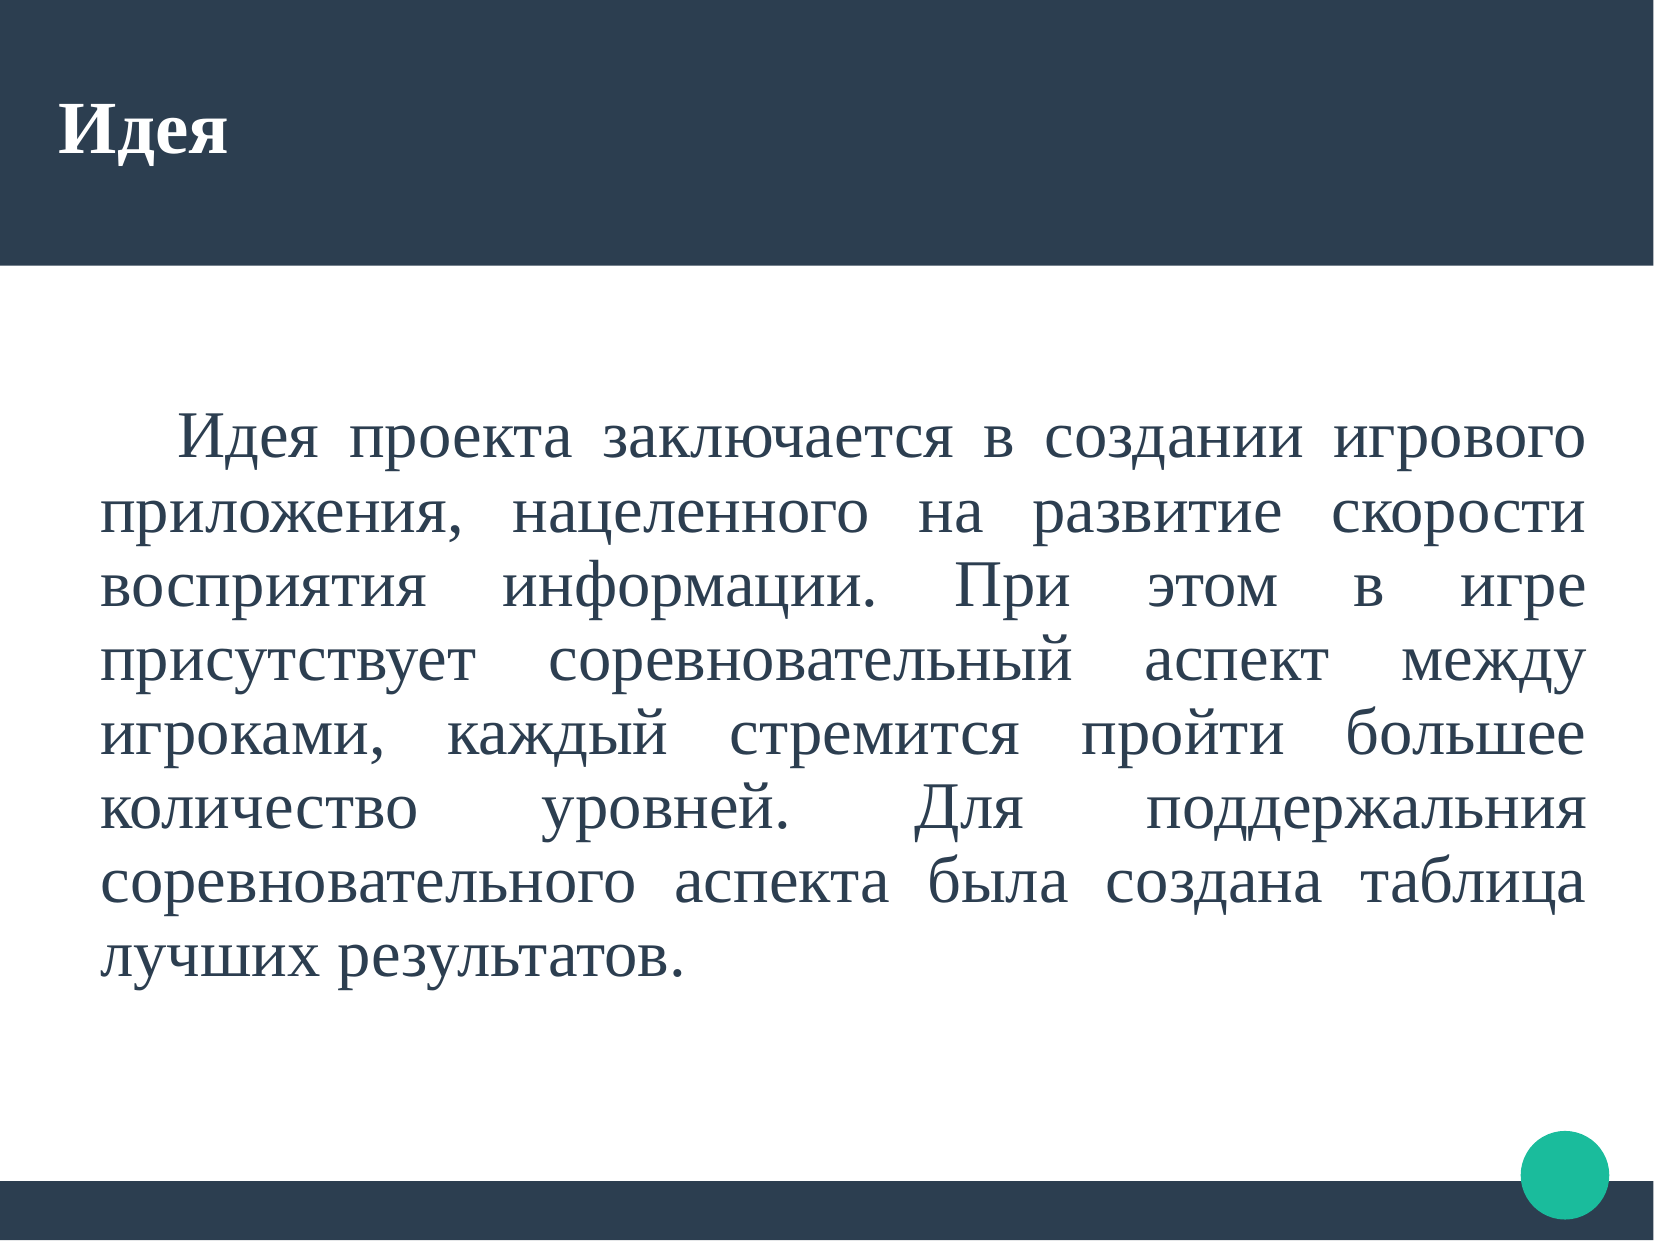

# Идея
Идея проекта заключается в создании игрового приложения, нацеленного на развитие скорости восприятия информации. При этом в игре присутствует соревновательный аспект между игроками, каждый стремится пройти большее количество уровней. Для поддержальния соревновательного аспекта была создана таблица лучших результатов.